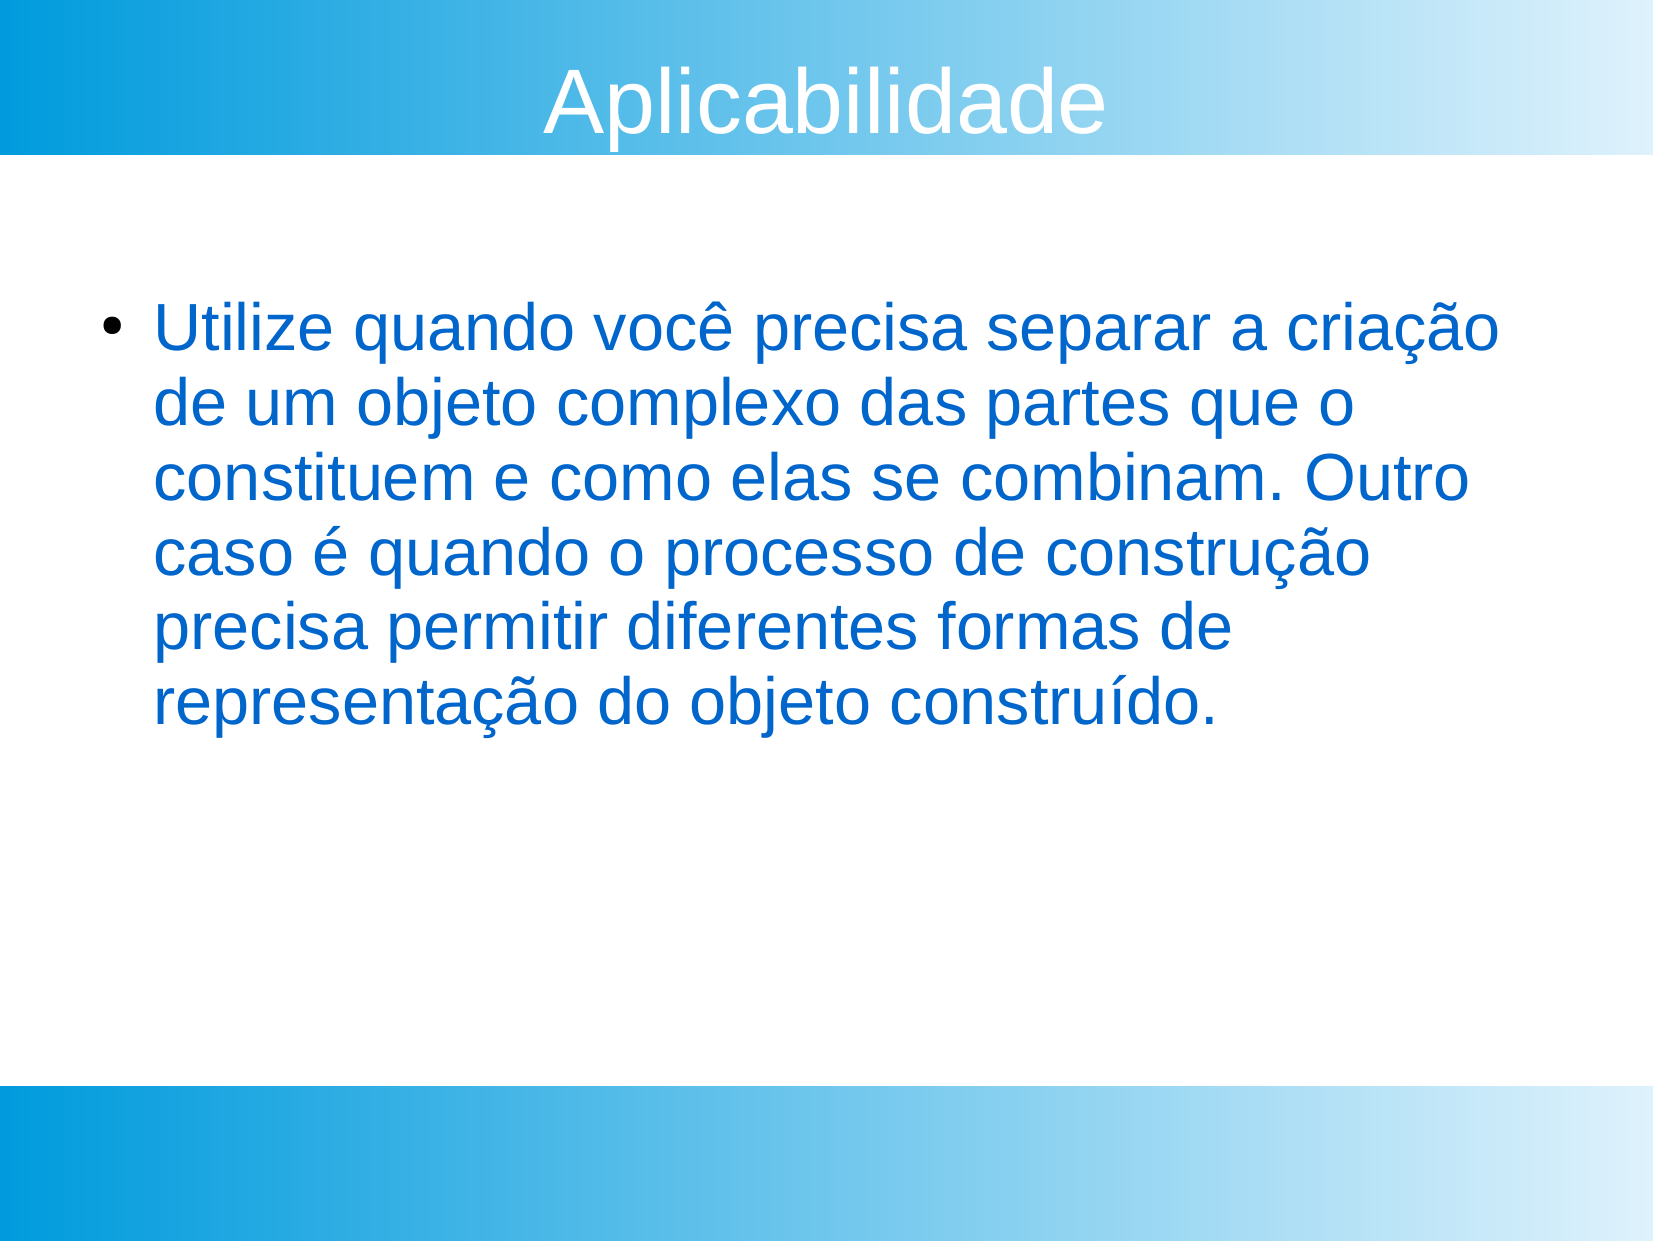

# Aplicabilidade
Utilize quando você precisa separar a criação de um objeto complexo das partes que o constituem e como elas se combinam. Outro caso é quando o processo de construção precisa permitir diferentes formas de representação do objeto construído.